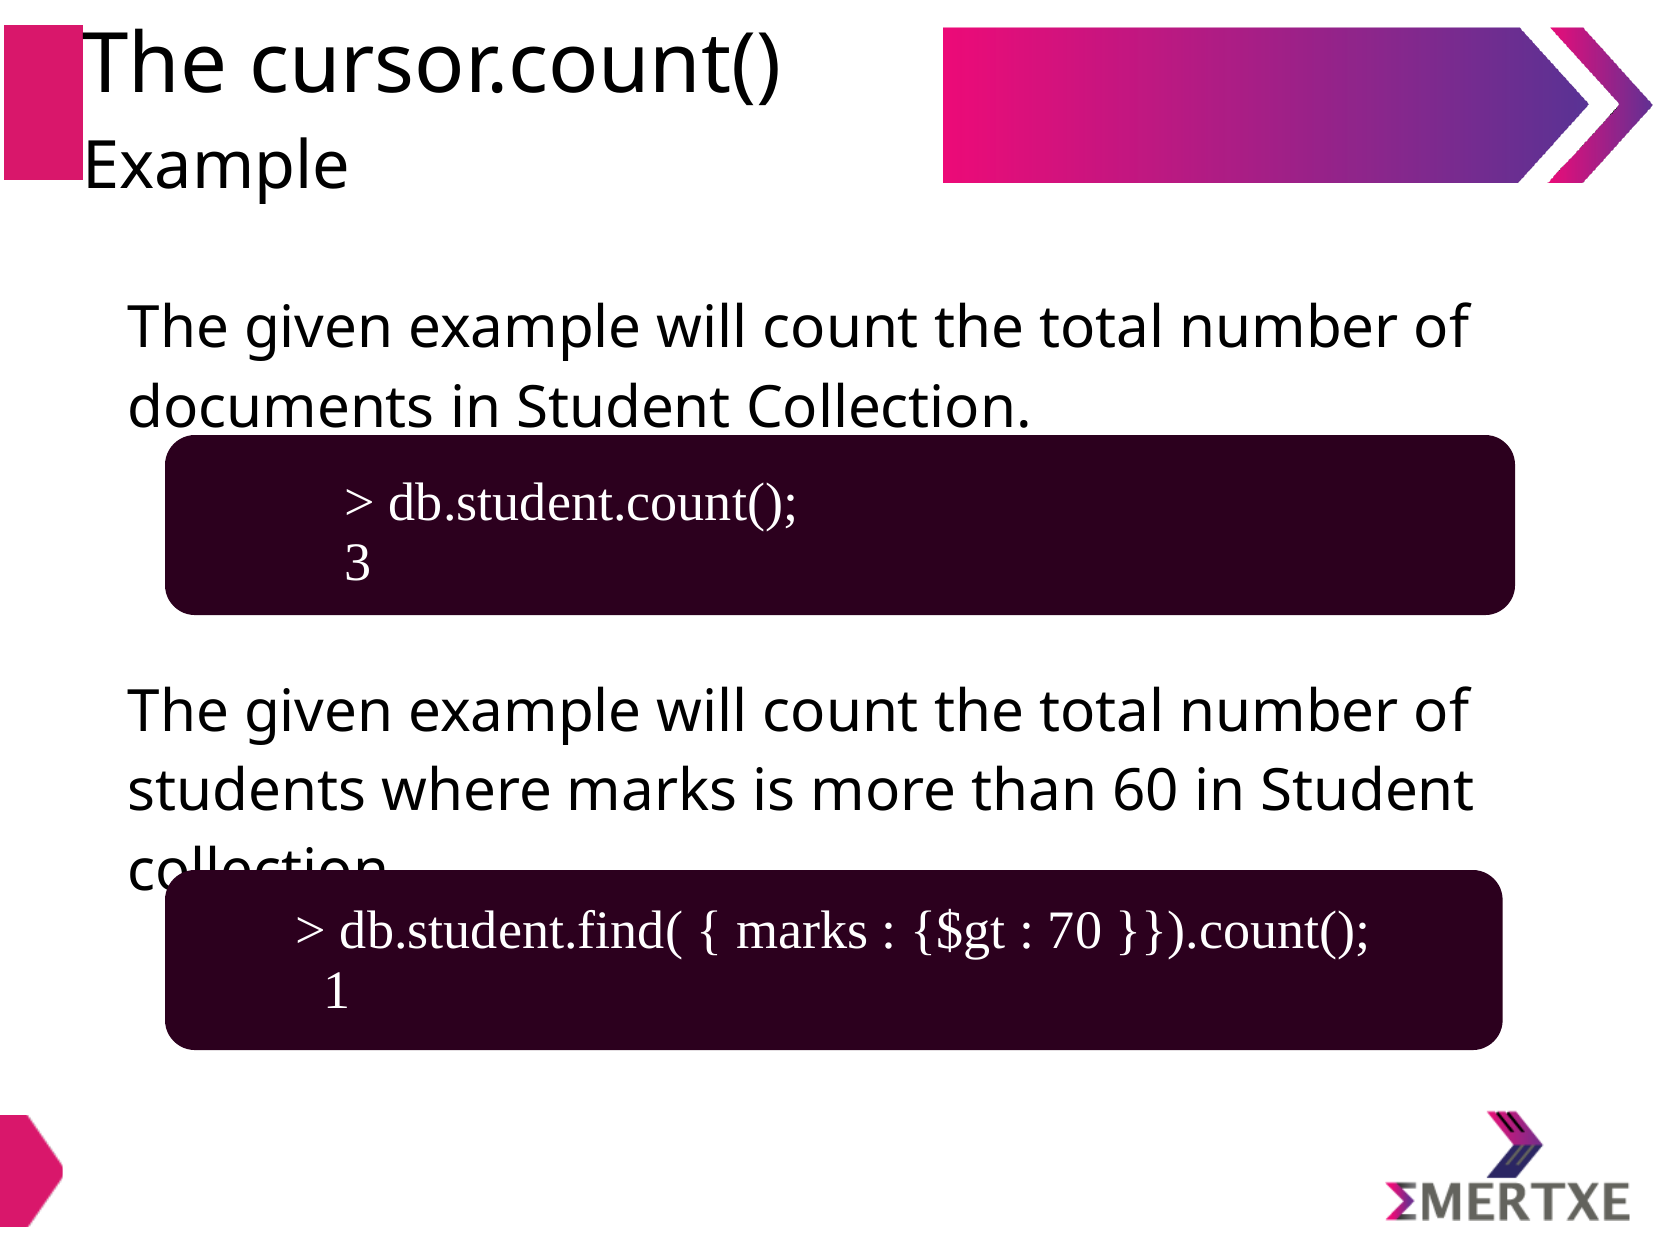

# The cursor.count() Example
The given example will count the total number of documents in Student Collection.
The given example will count the total number of students where marks is more than 60 in Student collection.
> db.student.count();
3
> db.student.find( { marks : {$gt : 70 }}).count();
 1